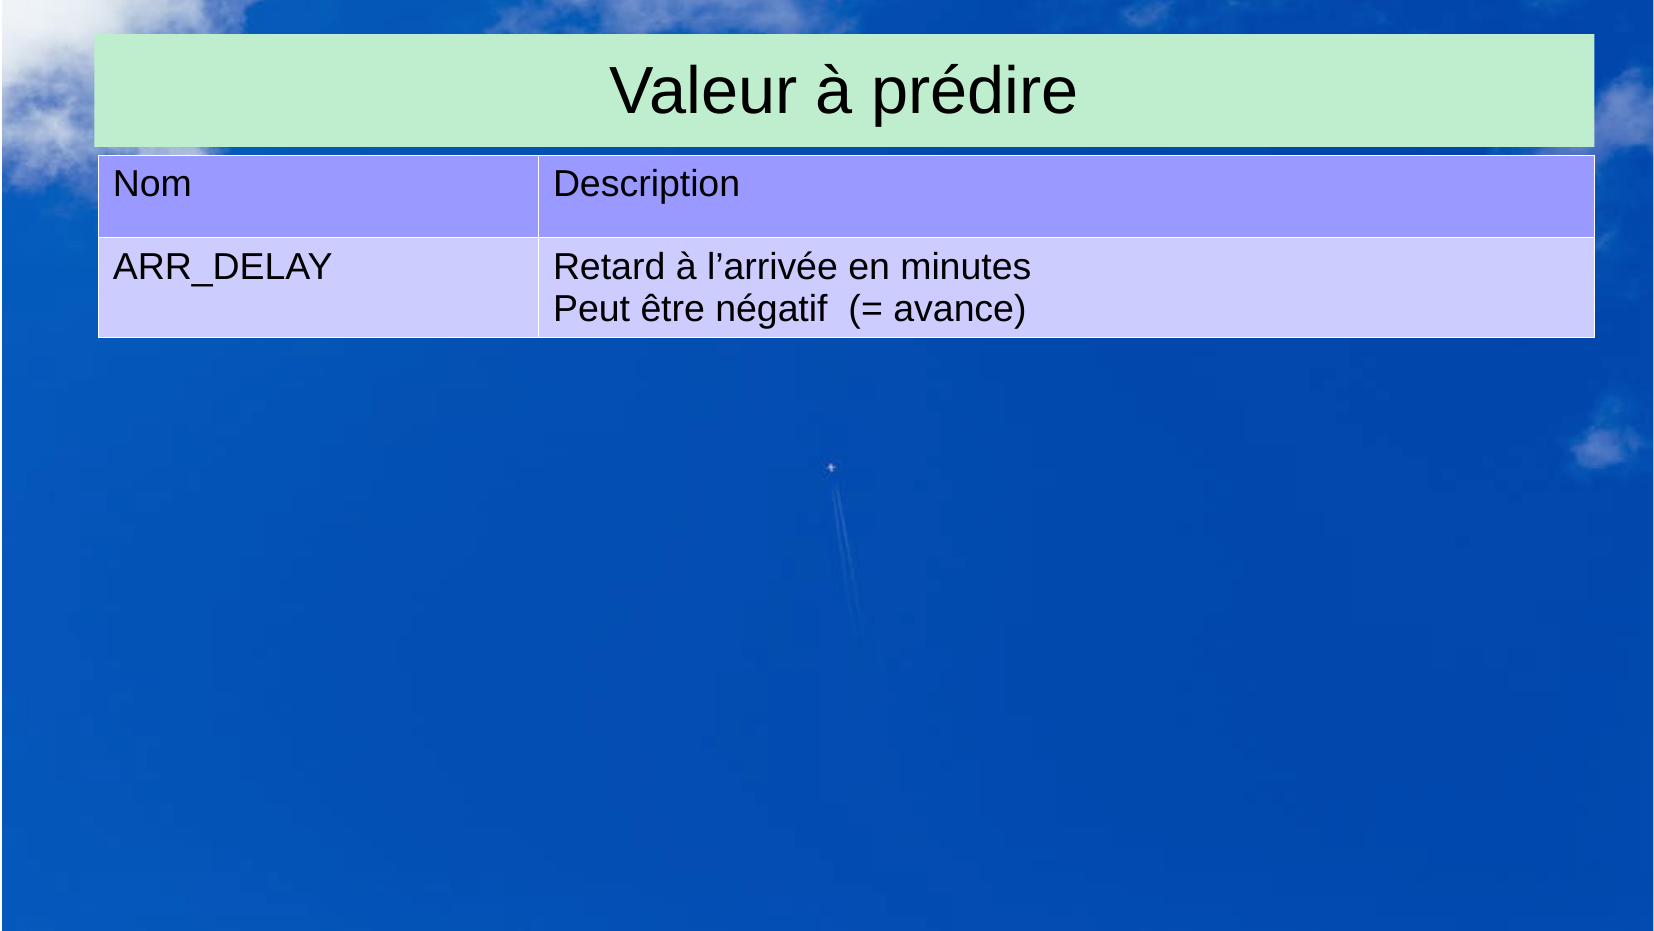

# Valeur à prédire
| Nom | Description |
| --- | --- |
| ARR\_DELAY | Retard à l’arrivée en minutes Peut être négatif (= avance) |